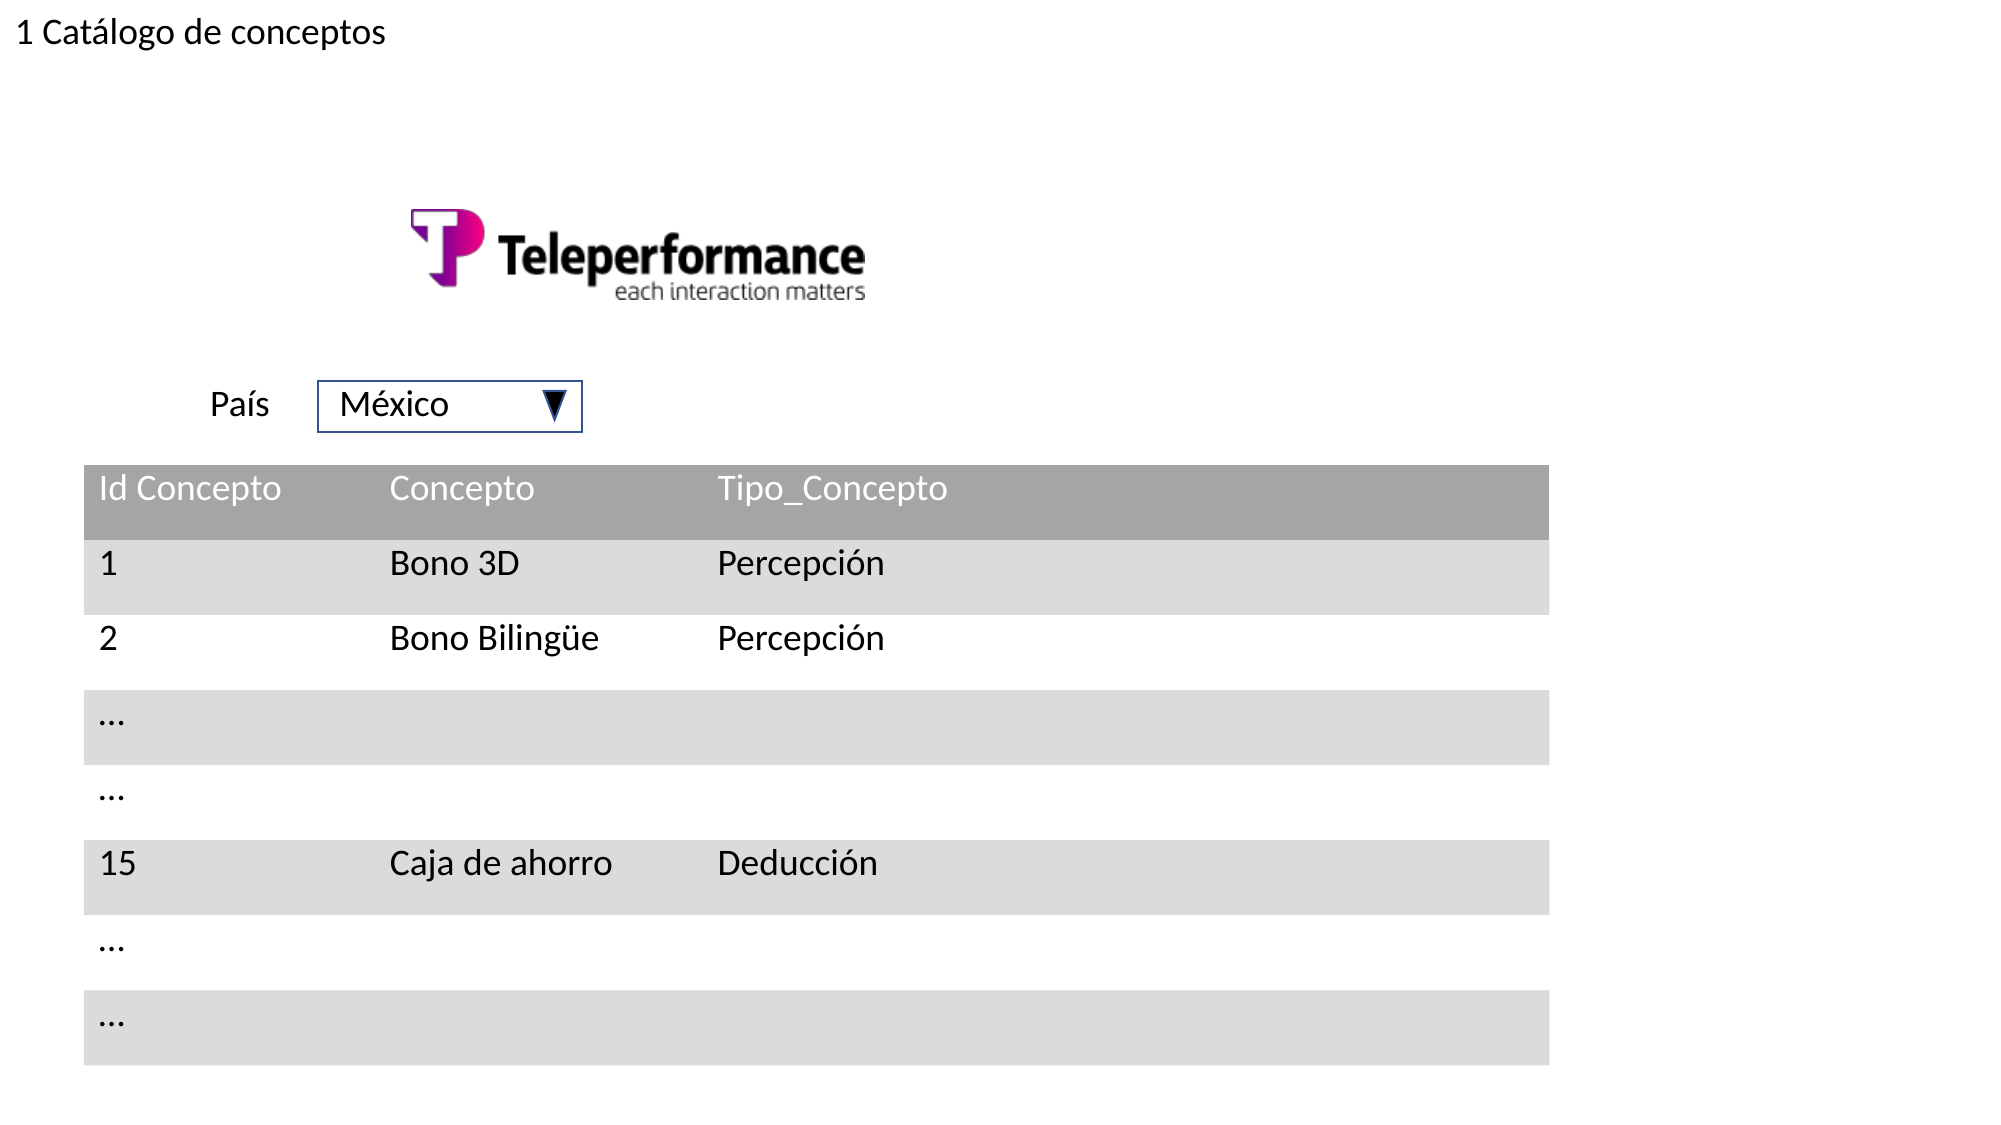

1 Catálogo de conceptos
País
México
| Id Concepto | Concepto | Tipo\_Concepto | | |
| --- | --- | --- | --- | --- |
| 1 | Bono 3D | Percepción | | |
| 2 | Bono Bilingüe | Percepción | | |
| … | | | | |
| … | | | | |
| 15 | Caja de ahorro | Deducción | | |
| … | | | | |
| … | | | | |